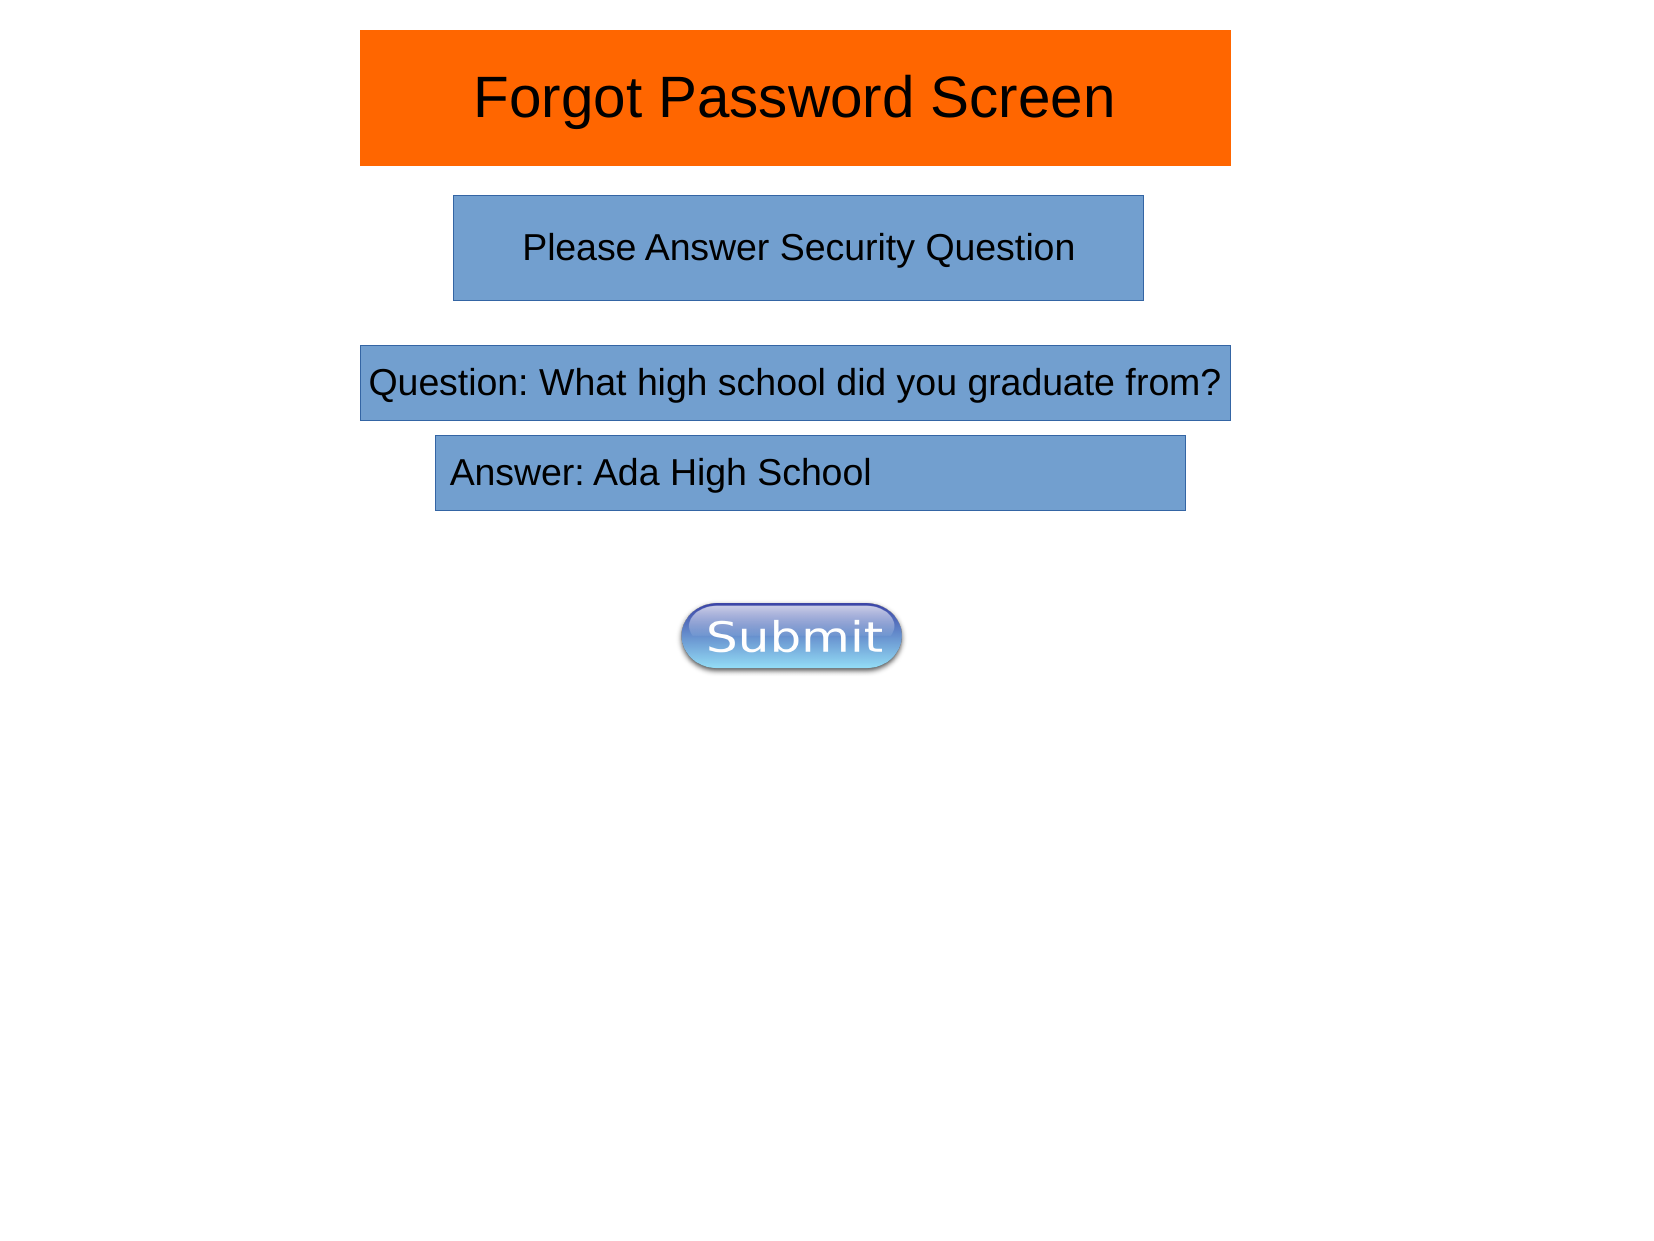

Forgot Password Screen
Please Answer Security Question
Question: What high school did you graduate from?
Answer: Ada High School